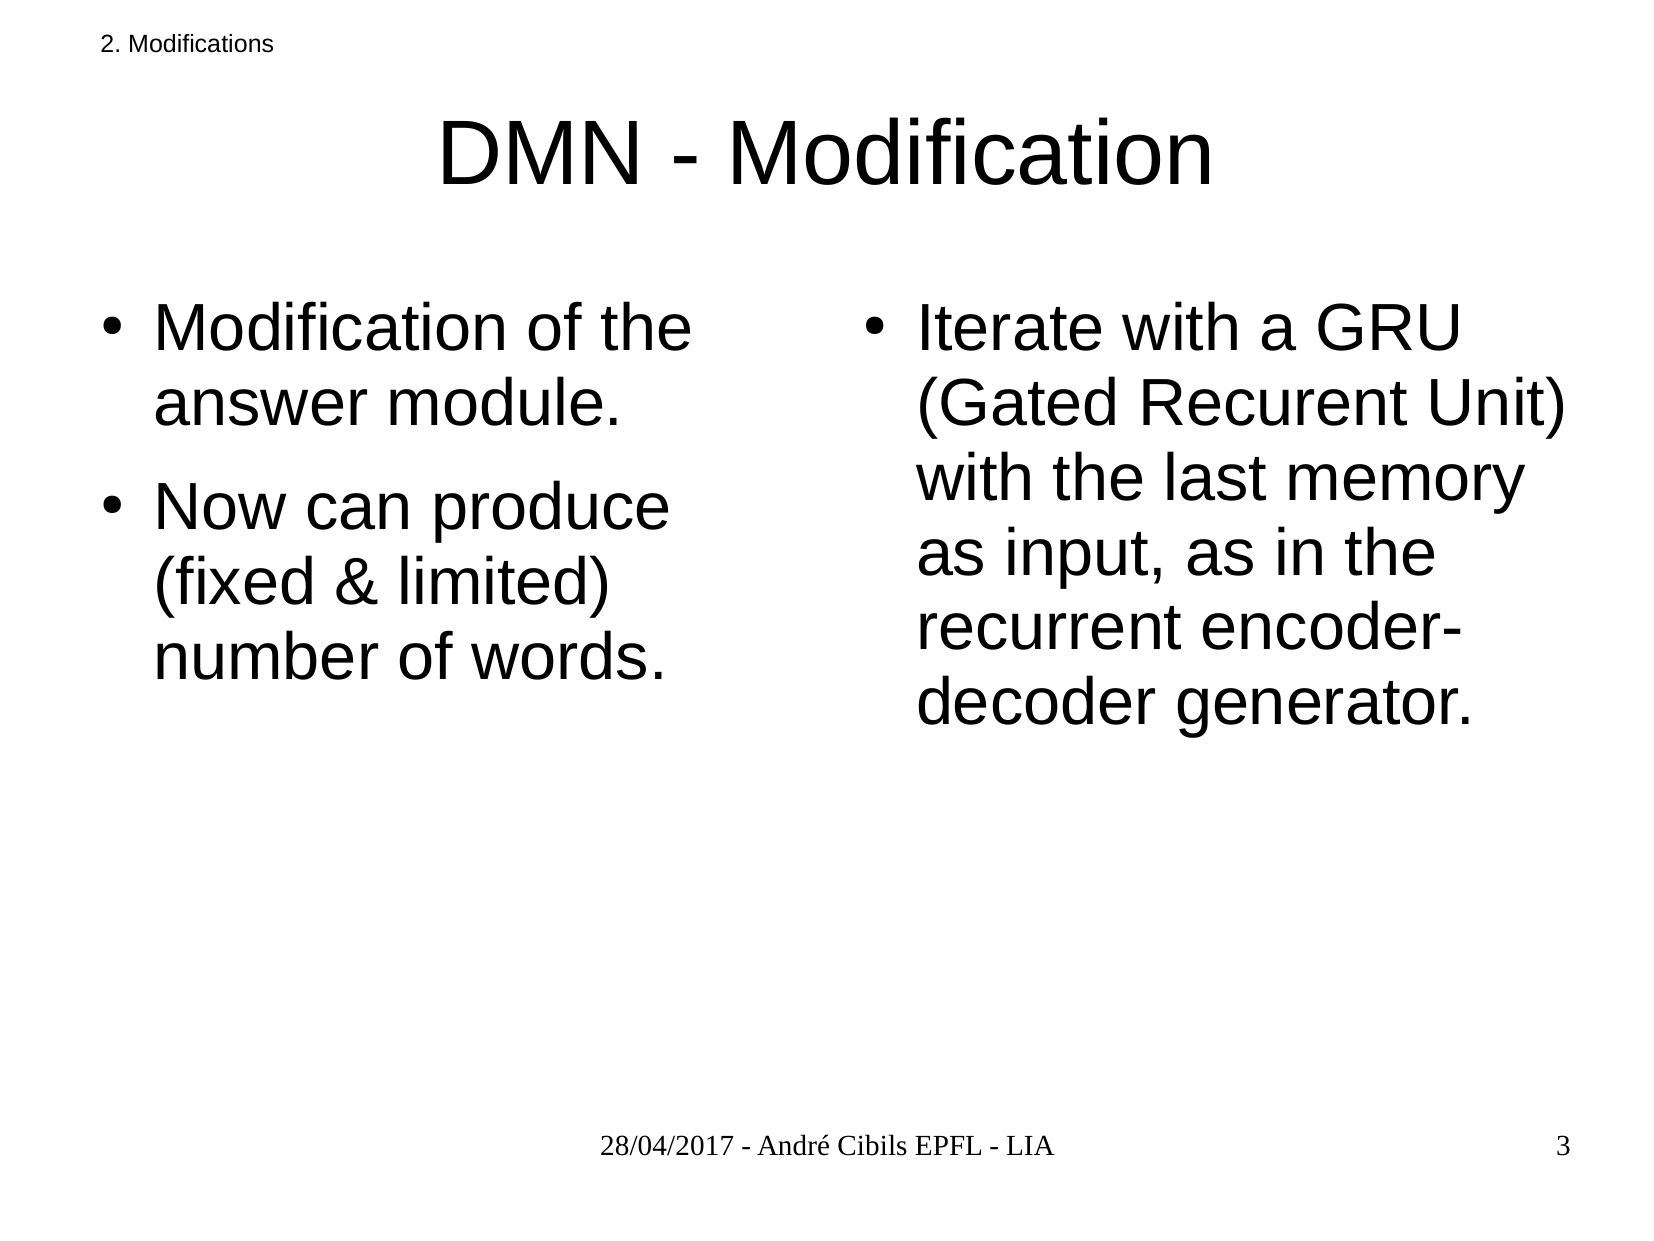

2. Modifications
# DMN - Modification
Modification of the answer module.
Now can produce (fixed & limited) number of words.
Iterate with a GRU (Gated Recurent Unit) with the last memory as input, as in the recurrent encoder-decoder generator.
28/04/2017 - André Cibils EPFL - LIA
3